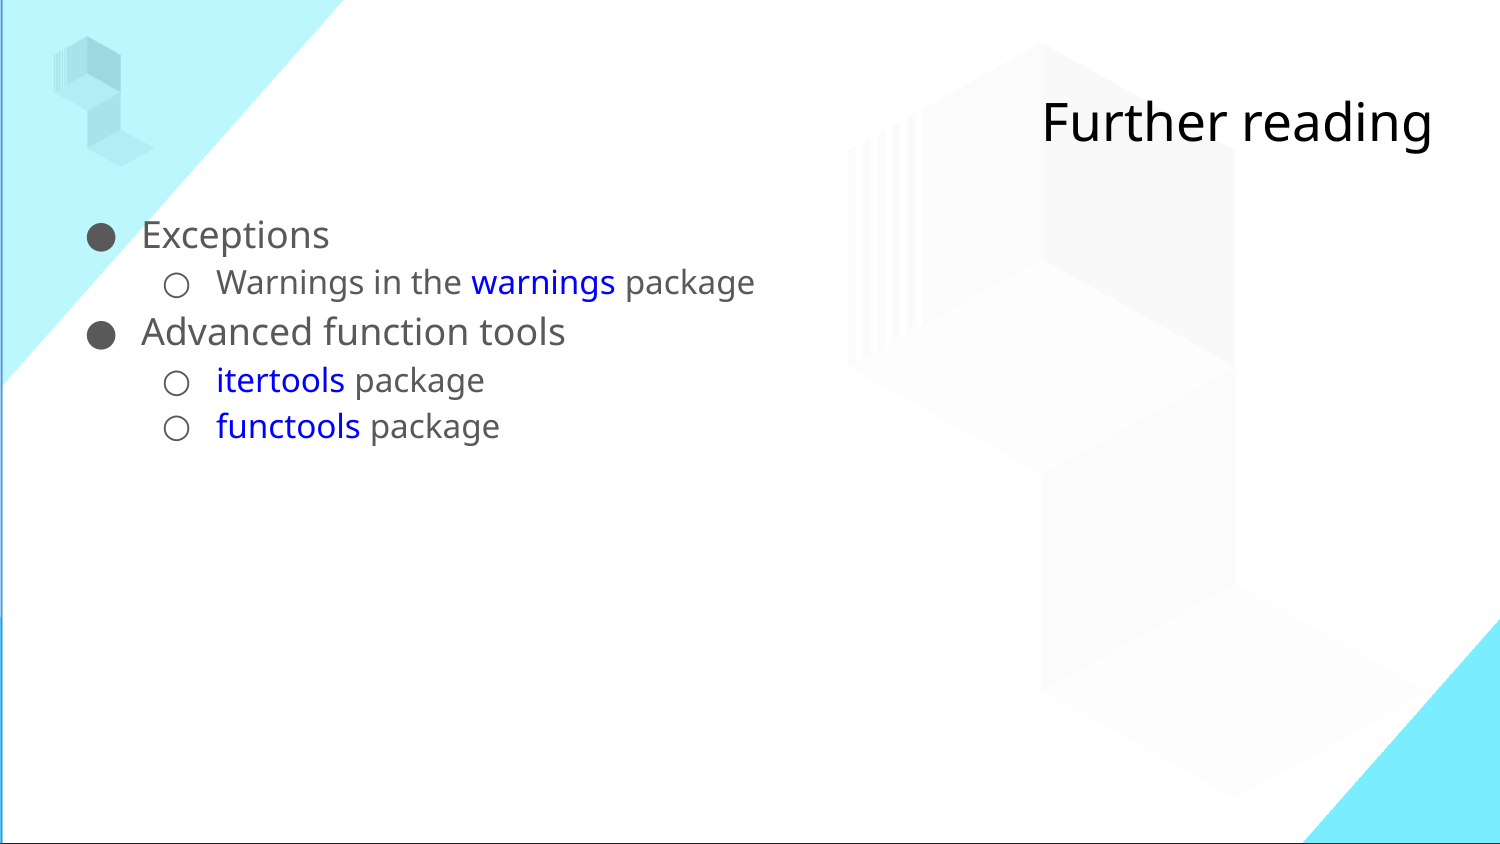

# Further reading
Exceptions
Warnings in the warnings package
Advanced function tools
itertools package
functools package